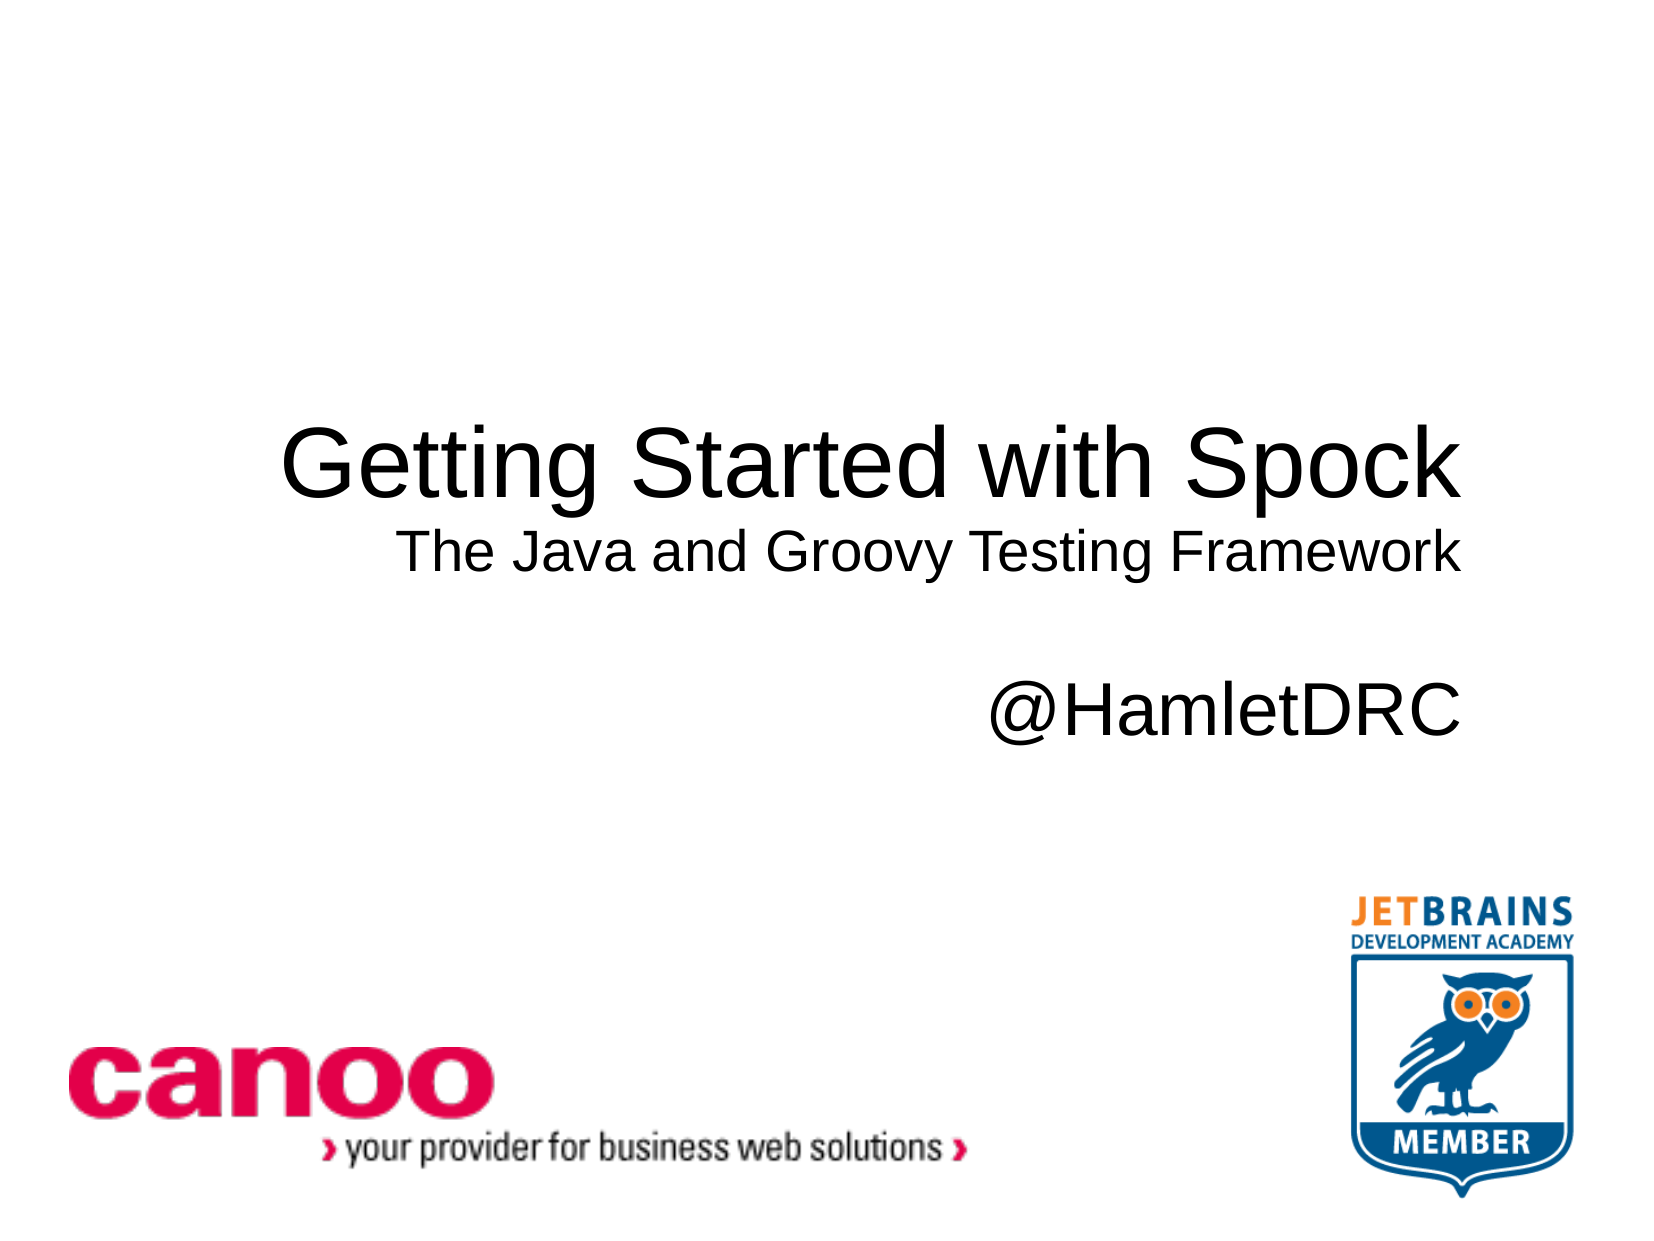

# Getting Started with Spock
The Java and Groovy Testing Framework
@HamletDRC